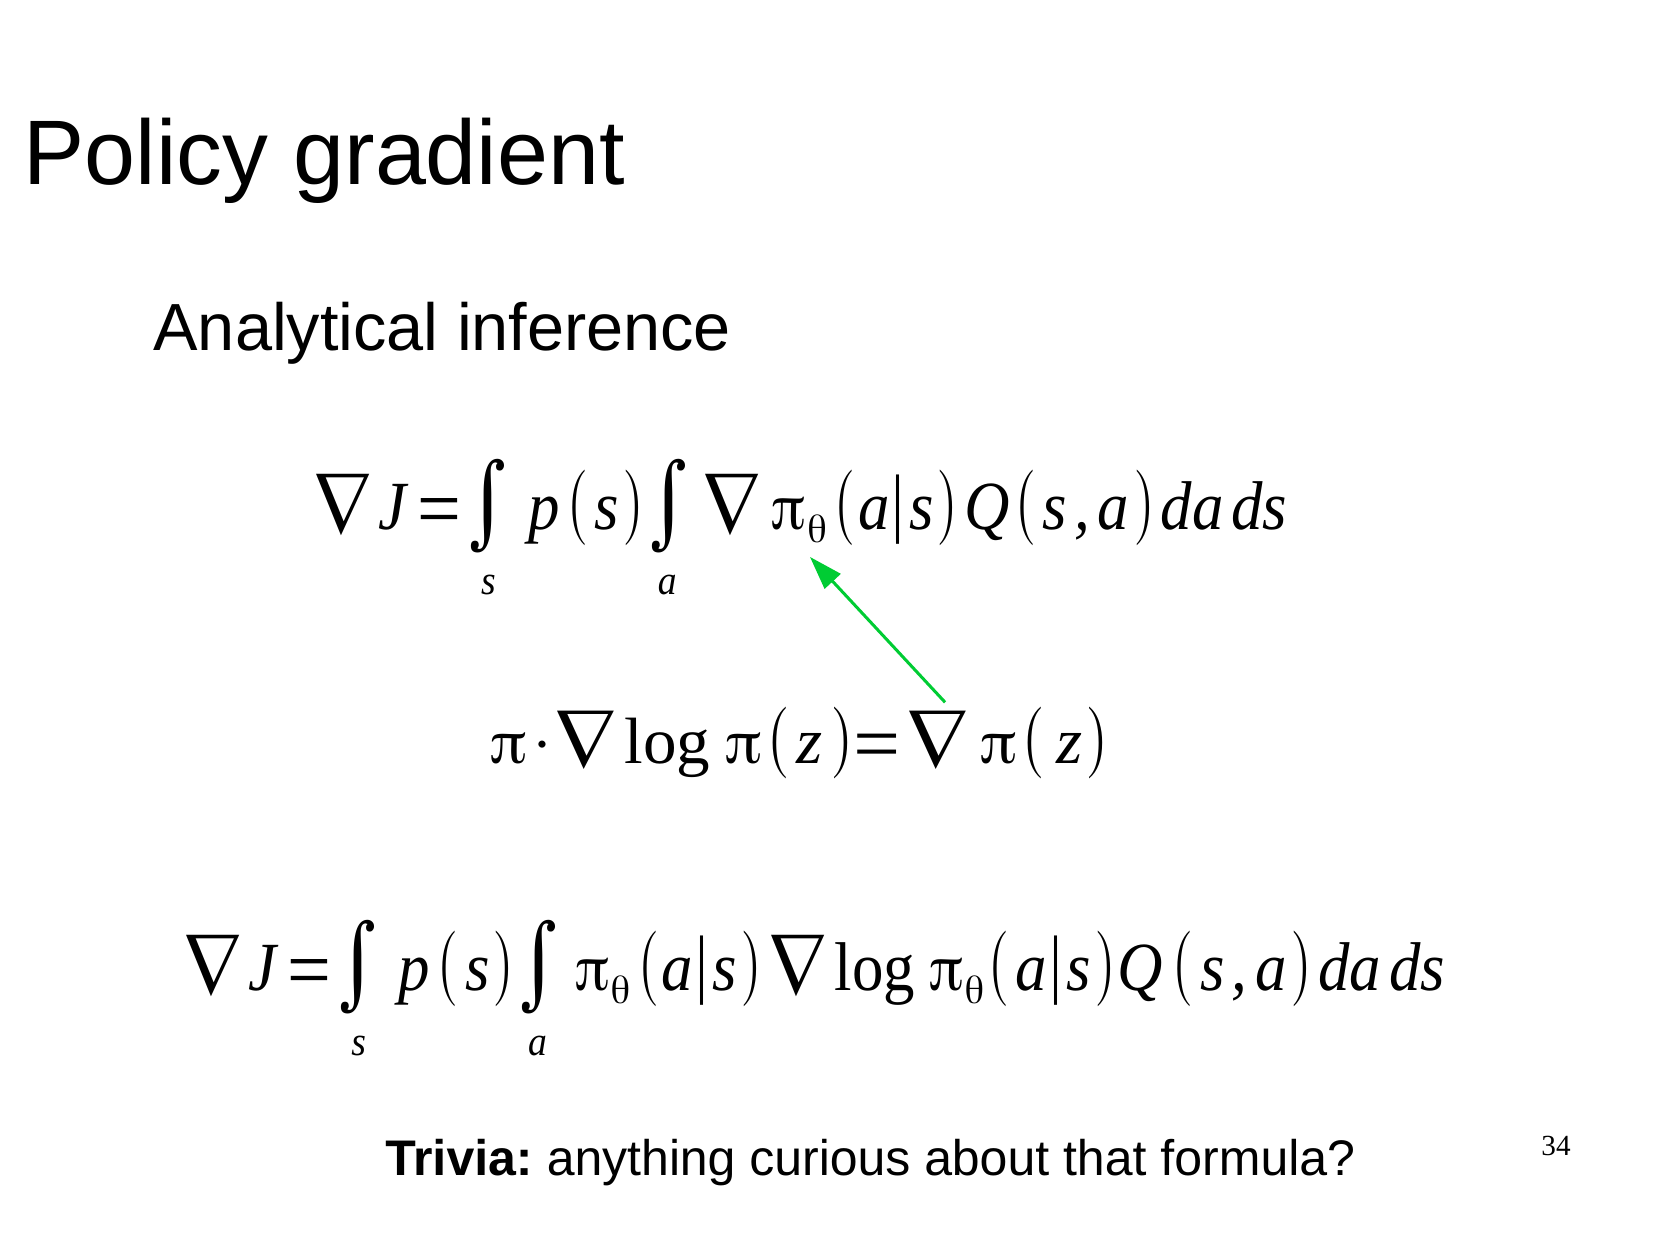

# Policy gradient
Analytical inference
Trivia: anything curious about that formula?
34